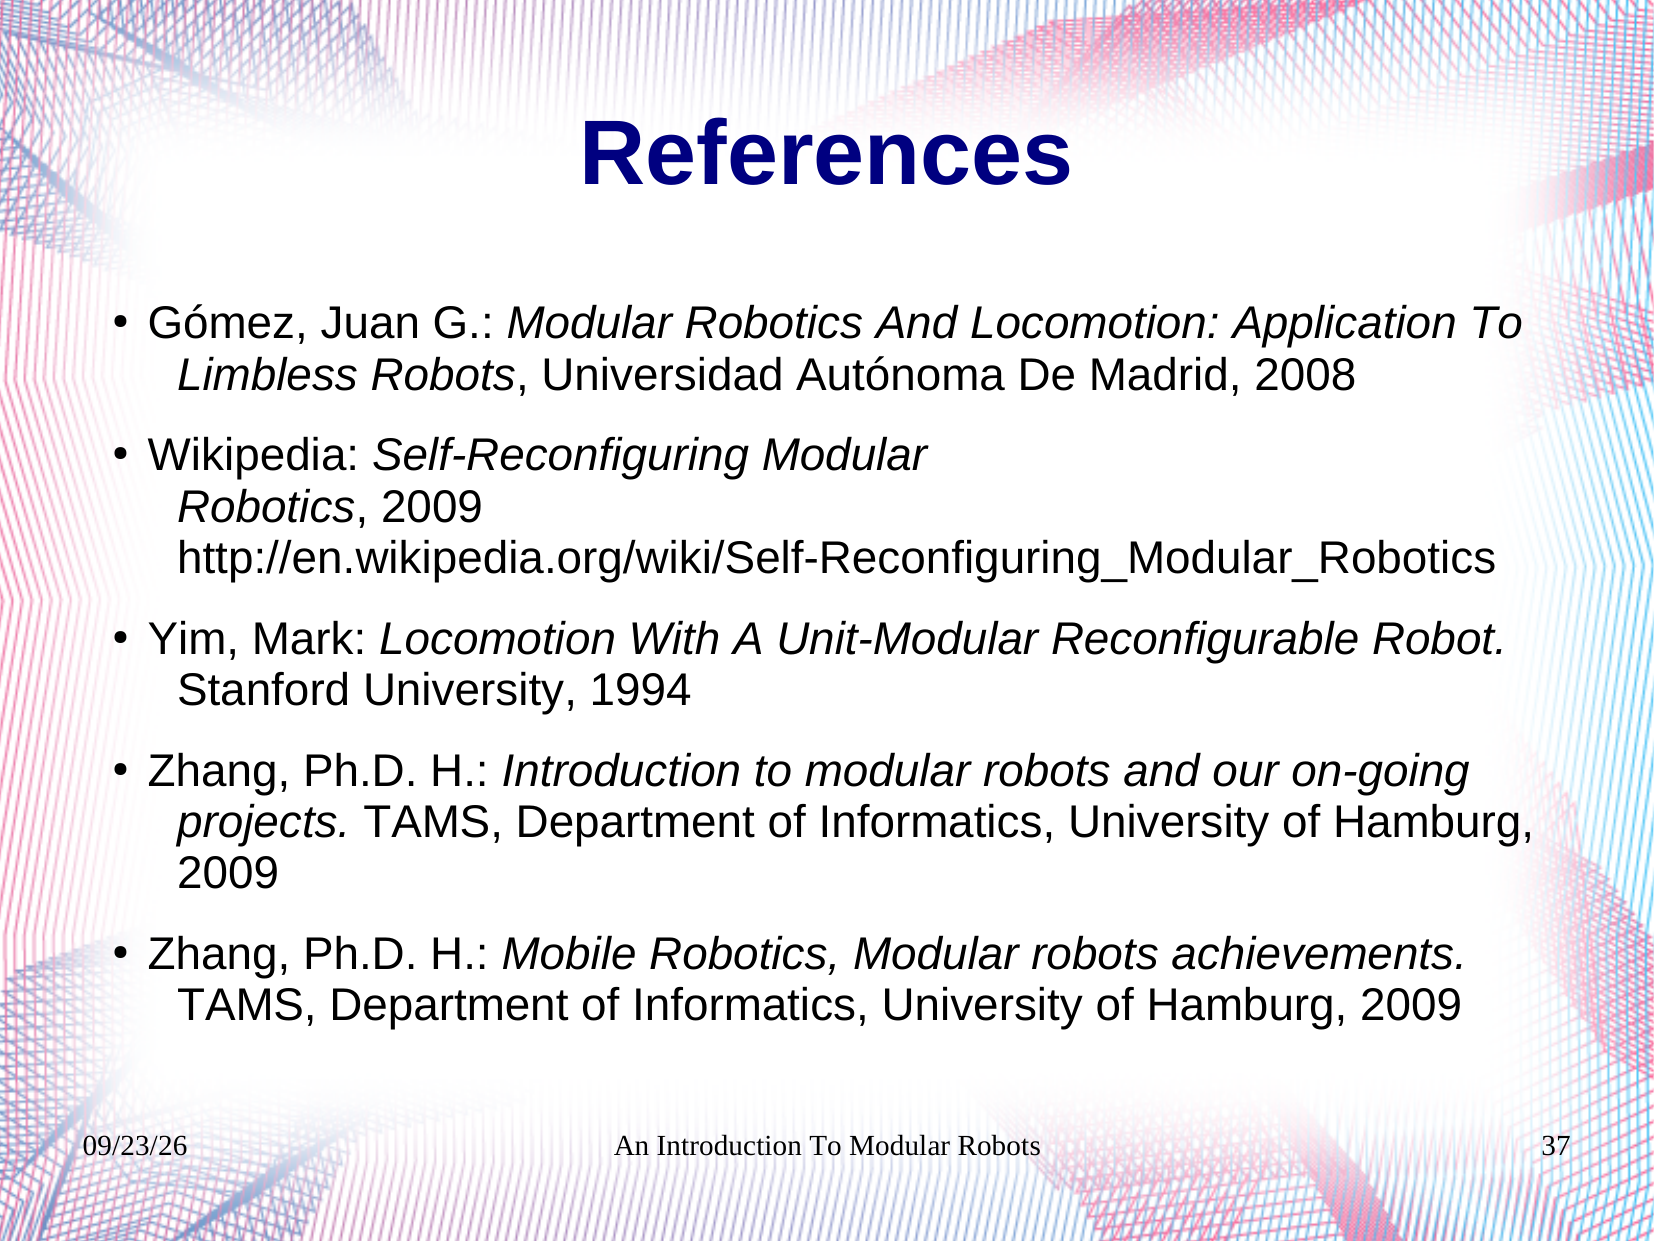

References
# Gómez, Juan G.: Modular Robotics And Locomotion: Application To Limbless Robots, Universidad Autónoma De Madrid, 2008
Wikipedia: Self-Reconﬁguring Modular
Robotics, 2009
http://en.wikipedia.org/wiki/Self-Reconfiguring_Modular_Robotics
Yim, Mark: Locomotion With A Unit-Modular Reconﬁgurable Robot. Stanford University, 1994
Zhang, Ph.D. H.: Introduction to modular robots and our on-going projects. TAMS, Department of Informatics, University of Hamburg, 2009
Zhang, Ph.D. H.: Mobile Robotics, Modular robots achievements. TAMS, Department of Informatics, University of Hamburg, 2009
An Introduction To Modular Robots
37